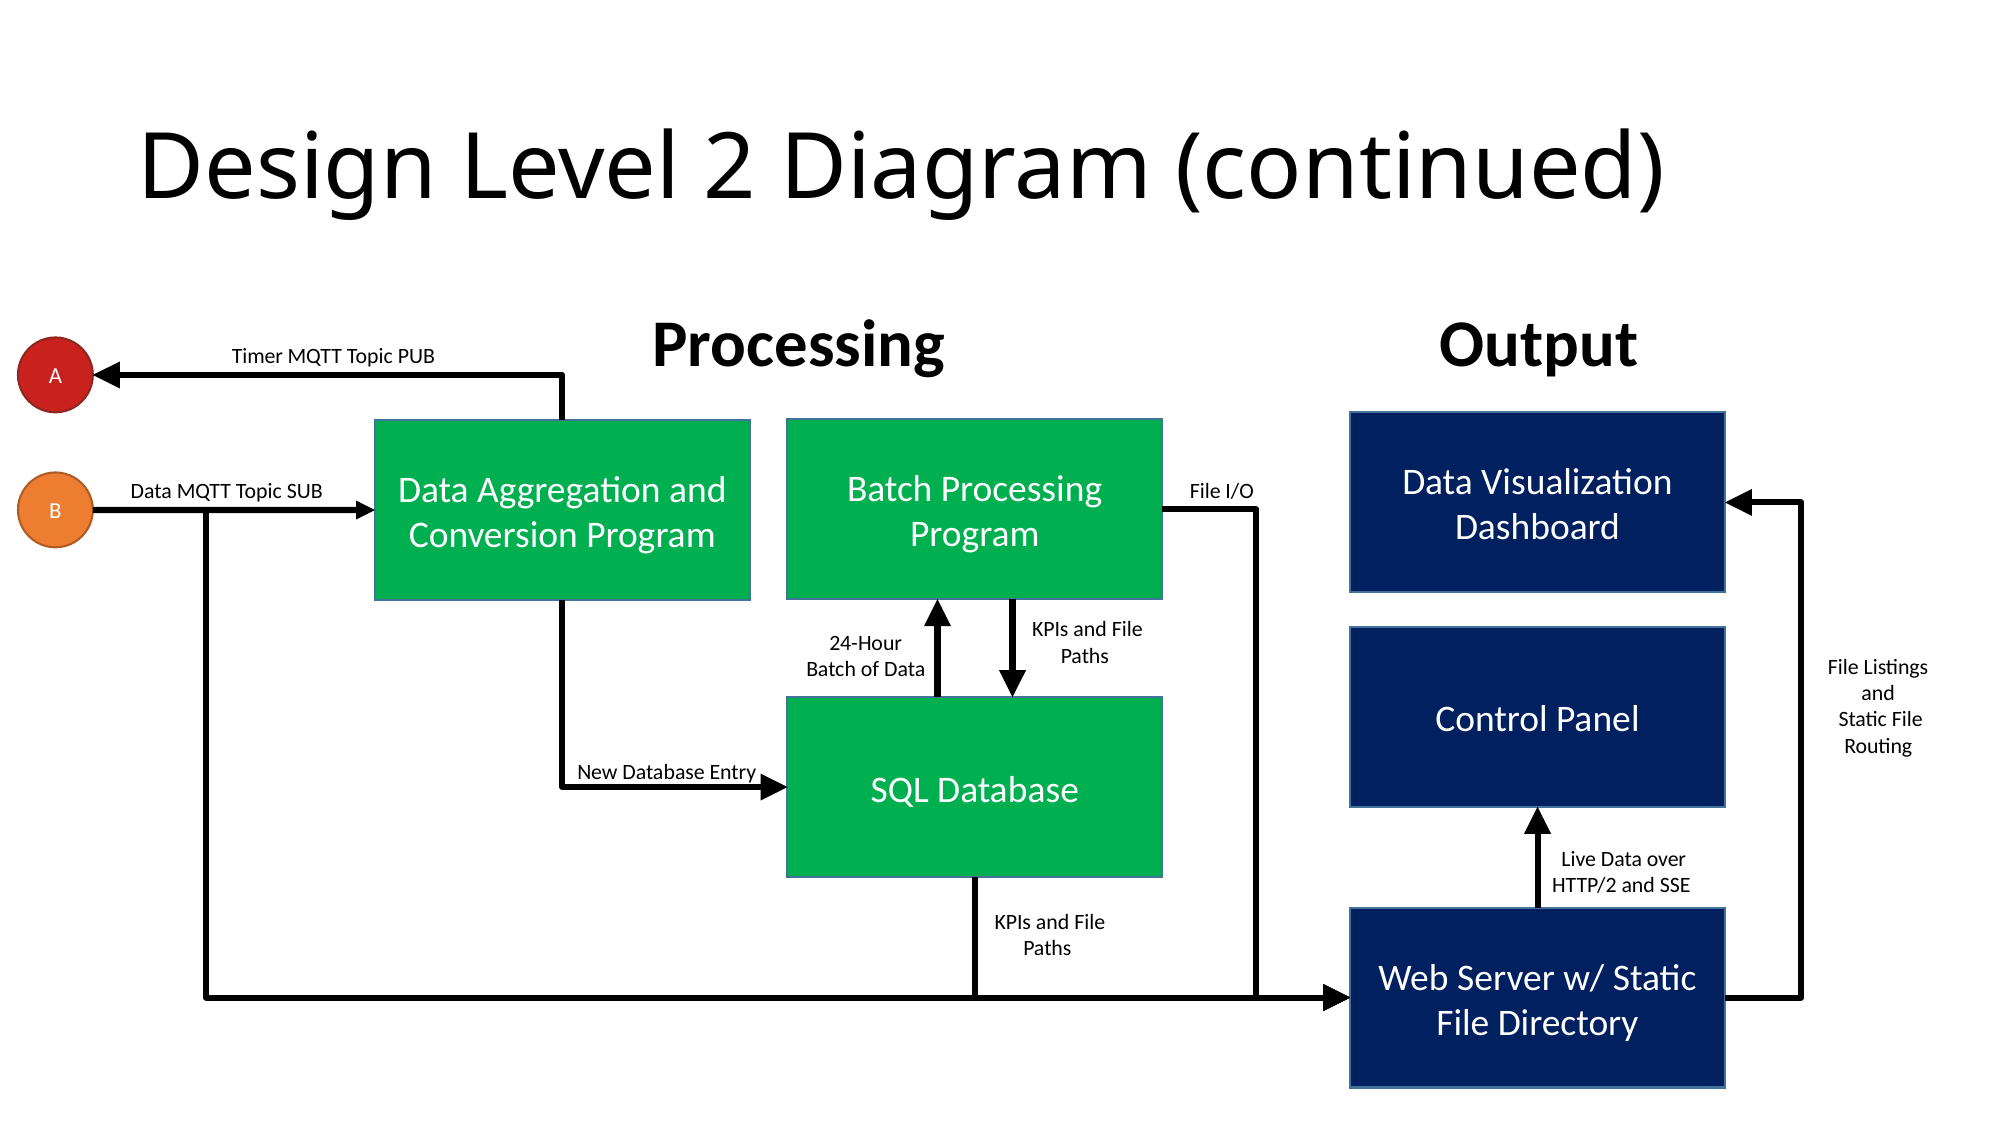

# Design Level 2 Diagram (continued)
Processing
Output
Timer MQTT Topic PUB
A
Data Visualization Dashboard
Batch Processing Program
Data Aggregation and Conversion Program
File I/O
Data MQTT Topic SUB
B
KPIs and File Paths
24-Hour Batch of Data
Control Panel
File Listings and
 Static File Routing
SQL Database
New Database Entry
Live Data over HTTP/2 and SSE
KPIs and File Paths
Web Server w/ Static File Directory